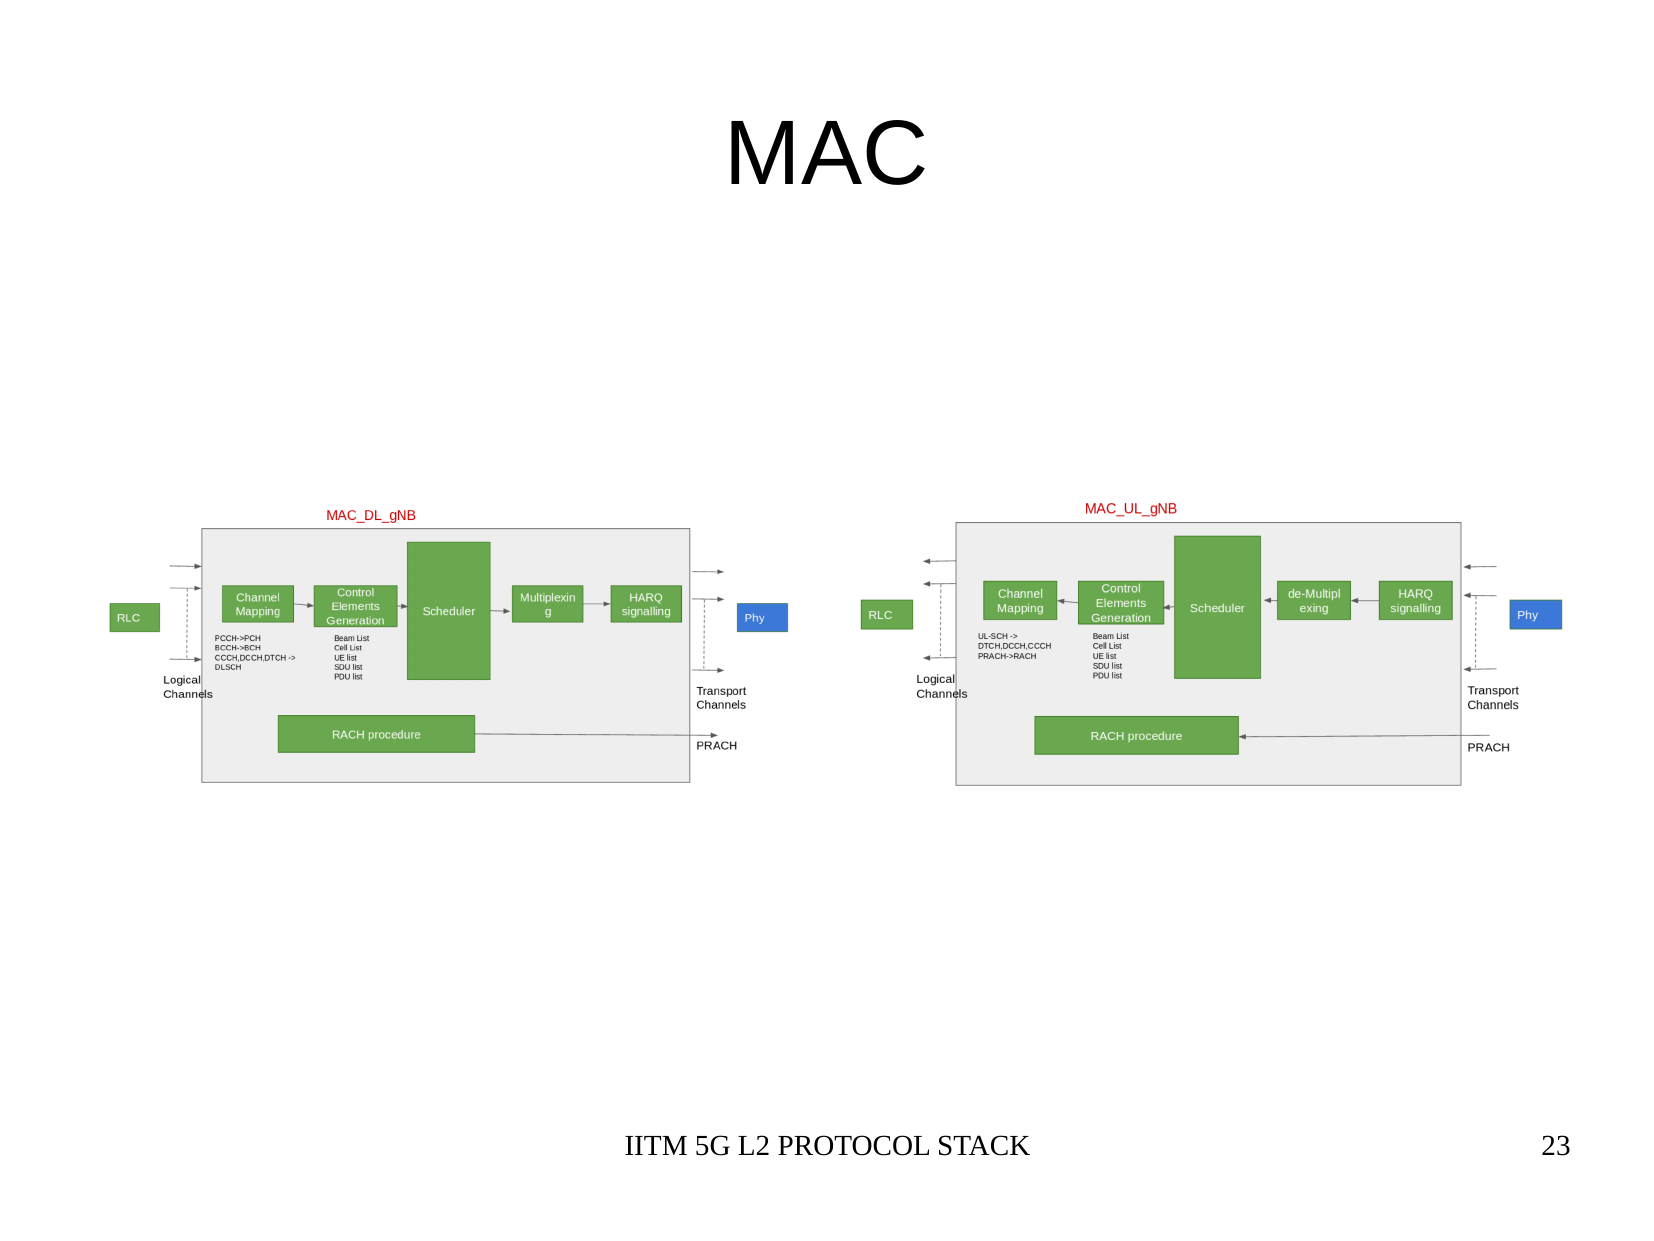

# MAC
IITM 5G L2 PROTOCOL STACK
23